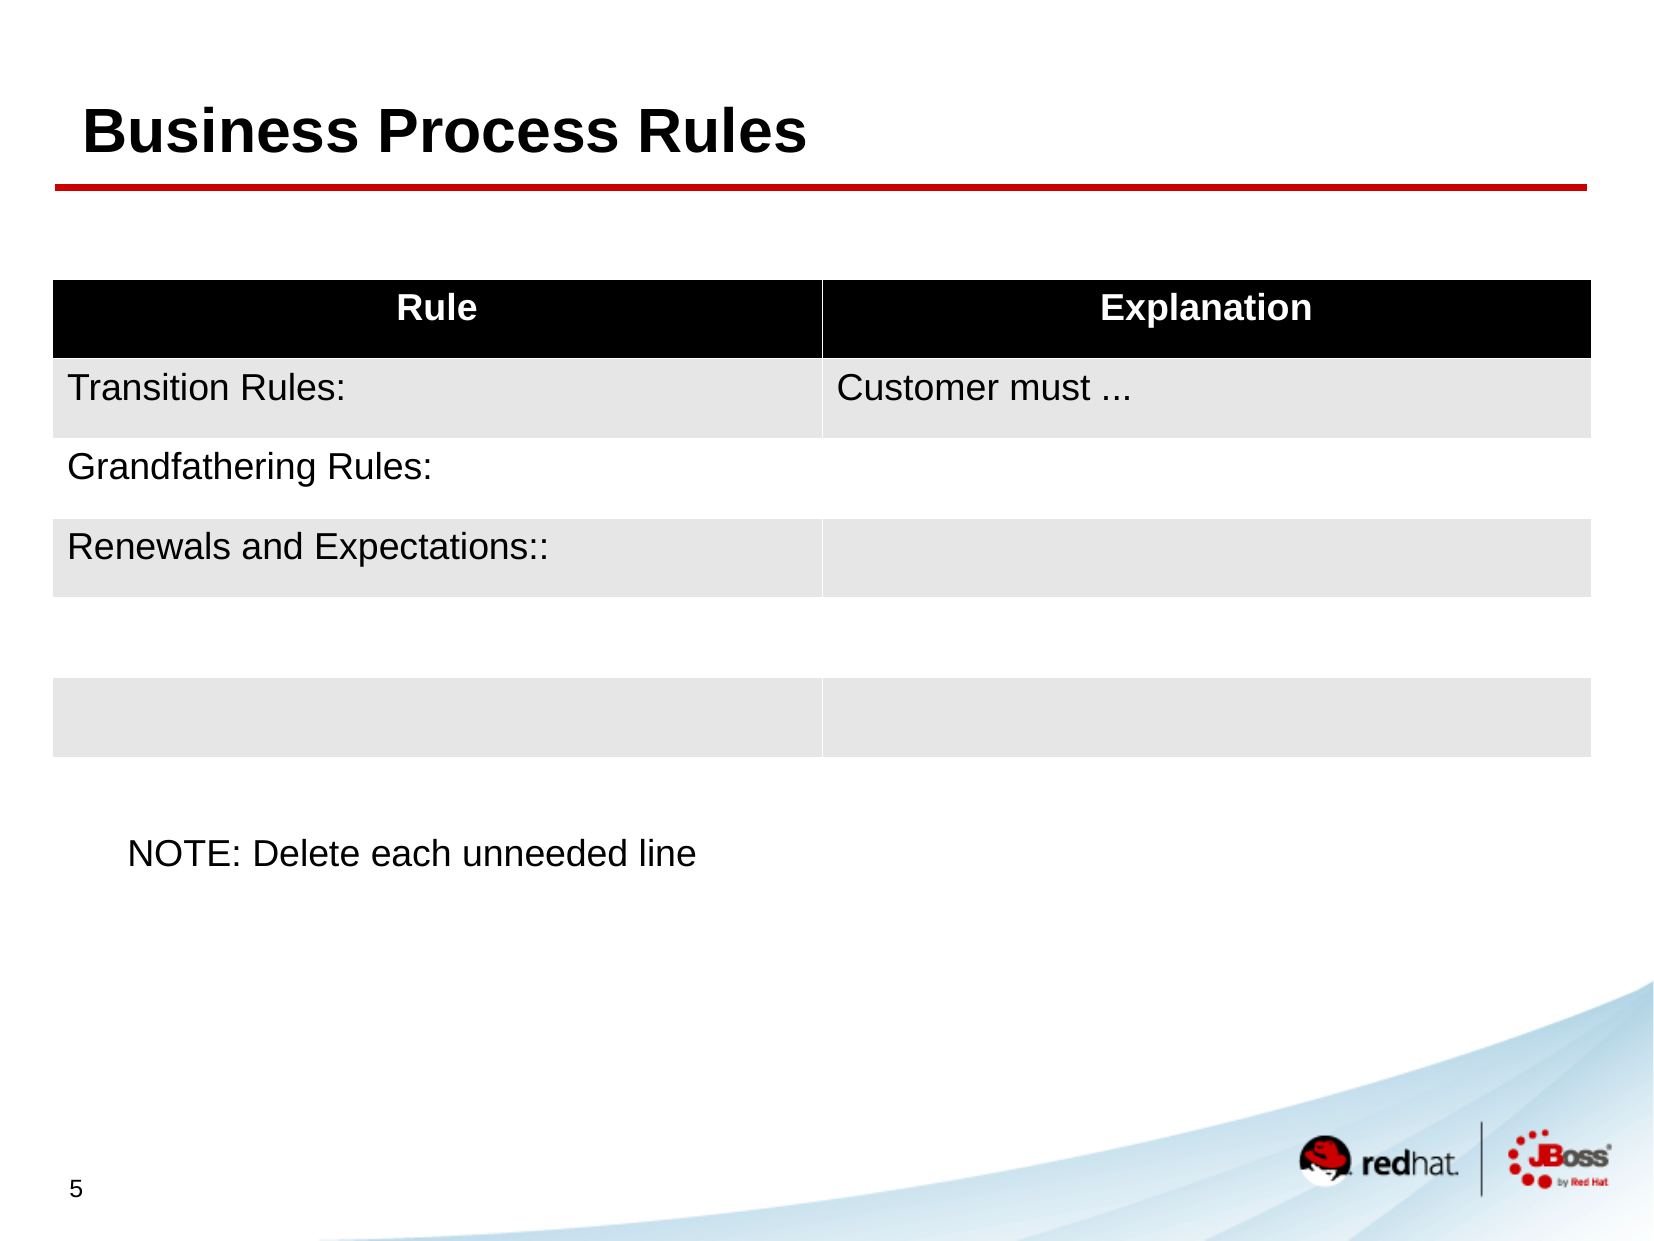

# Business Process Rules
| Rule | Explanation |
| --- | --- |
| Transition Rules: | Customer must ... |
| Grandfathering Rules: | |
| Renewals and Expectations:: | |
| | |
| | |
NOTE: Delete each unneeded line